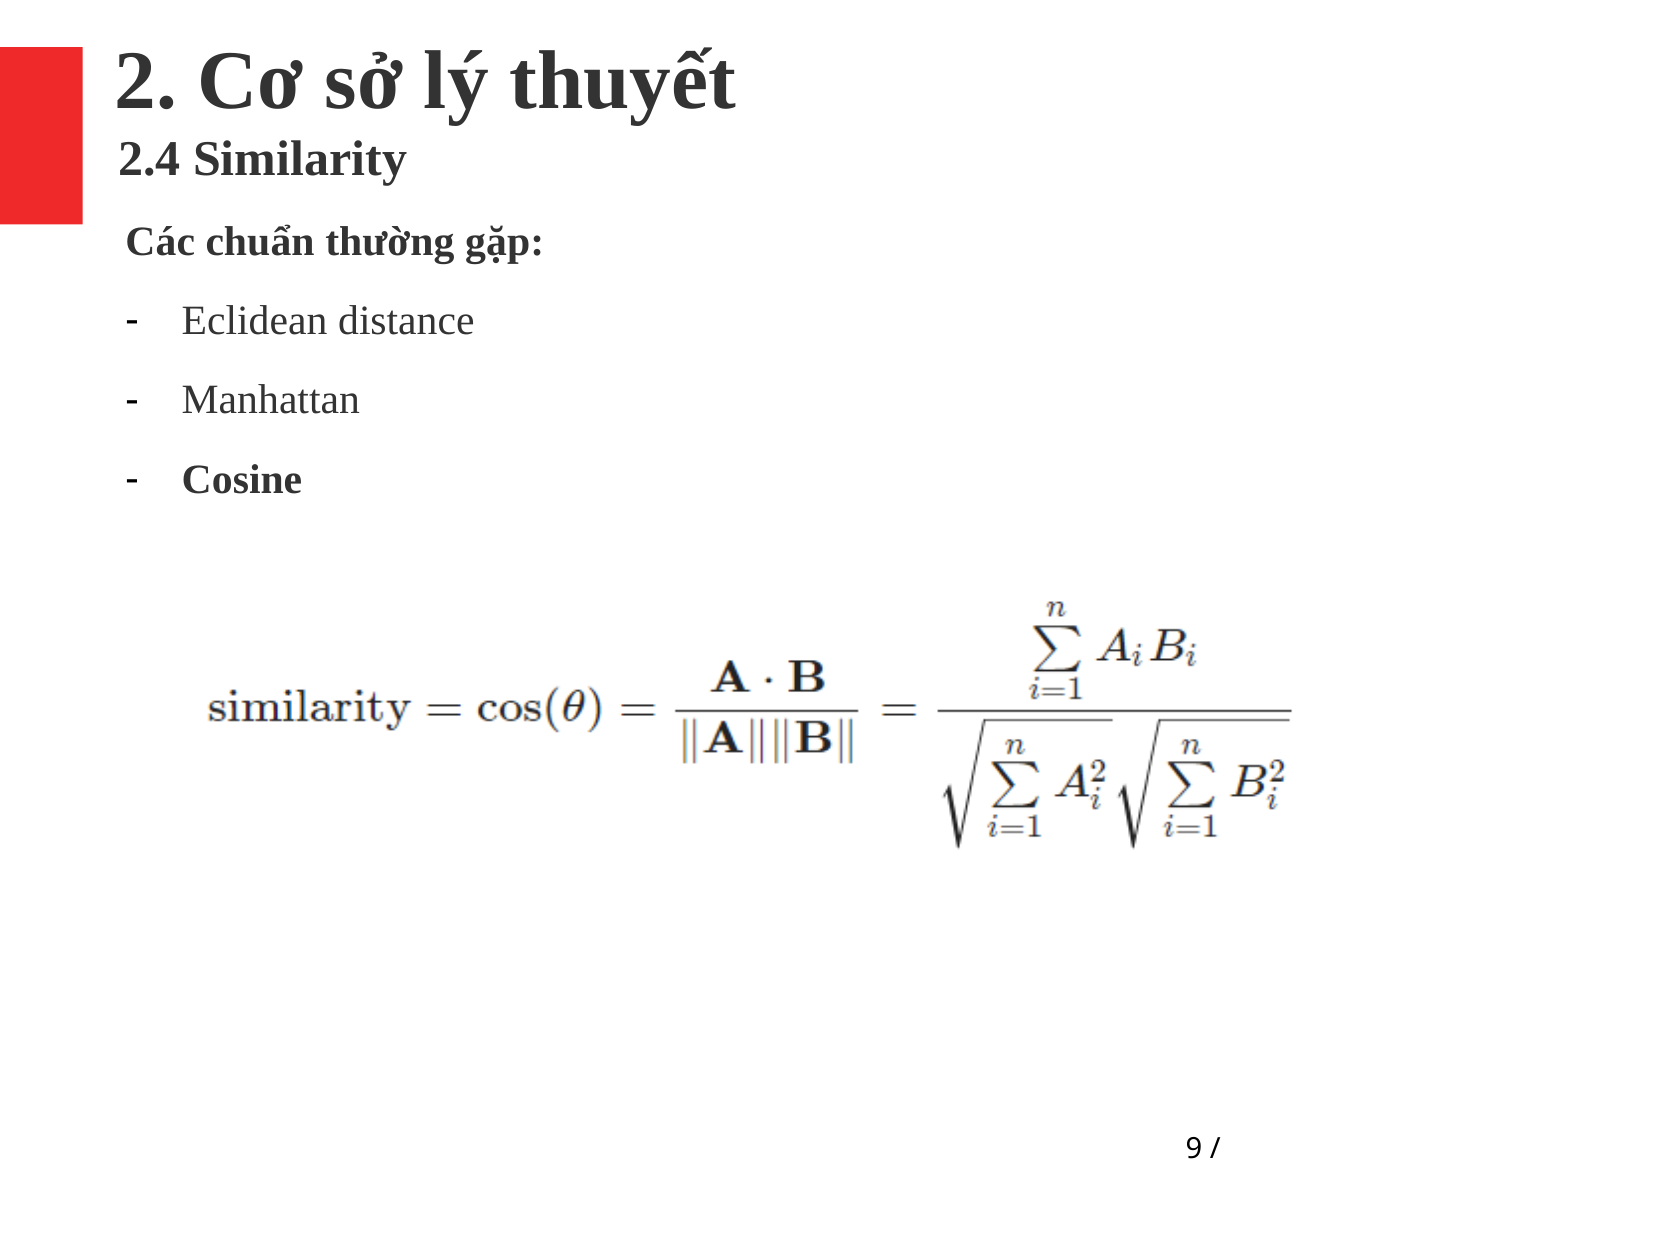

2. Cơ sở lý thuyết
2.4 Similarity
Các chuẩn thường gặp:
Eclidean distance
Manhattan
Cosine